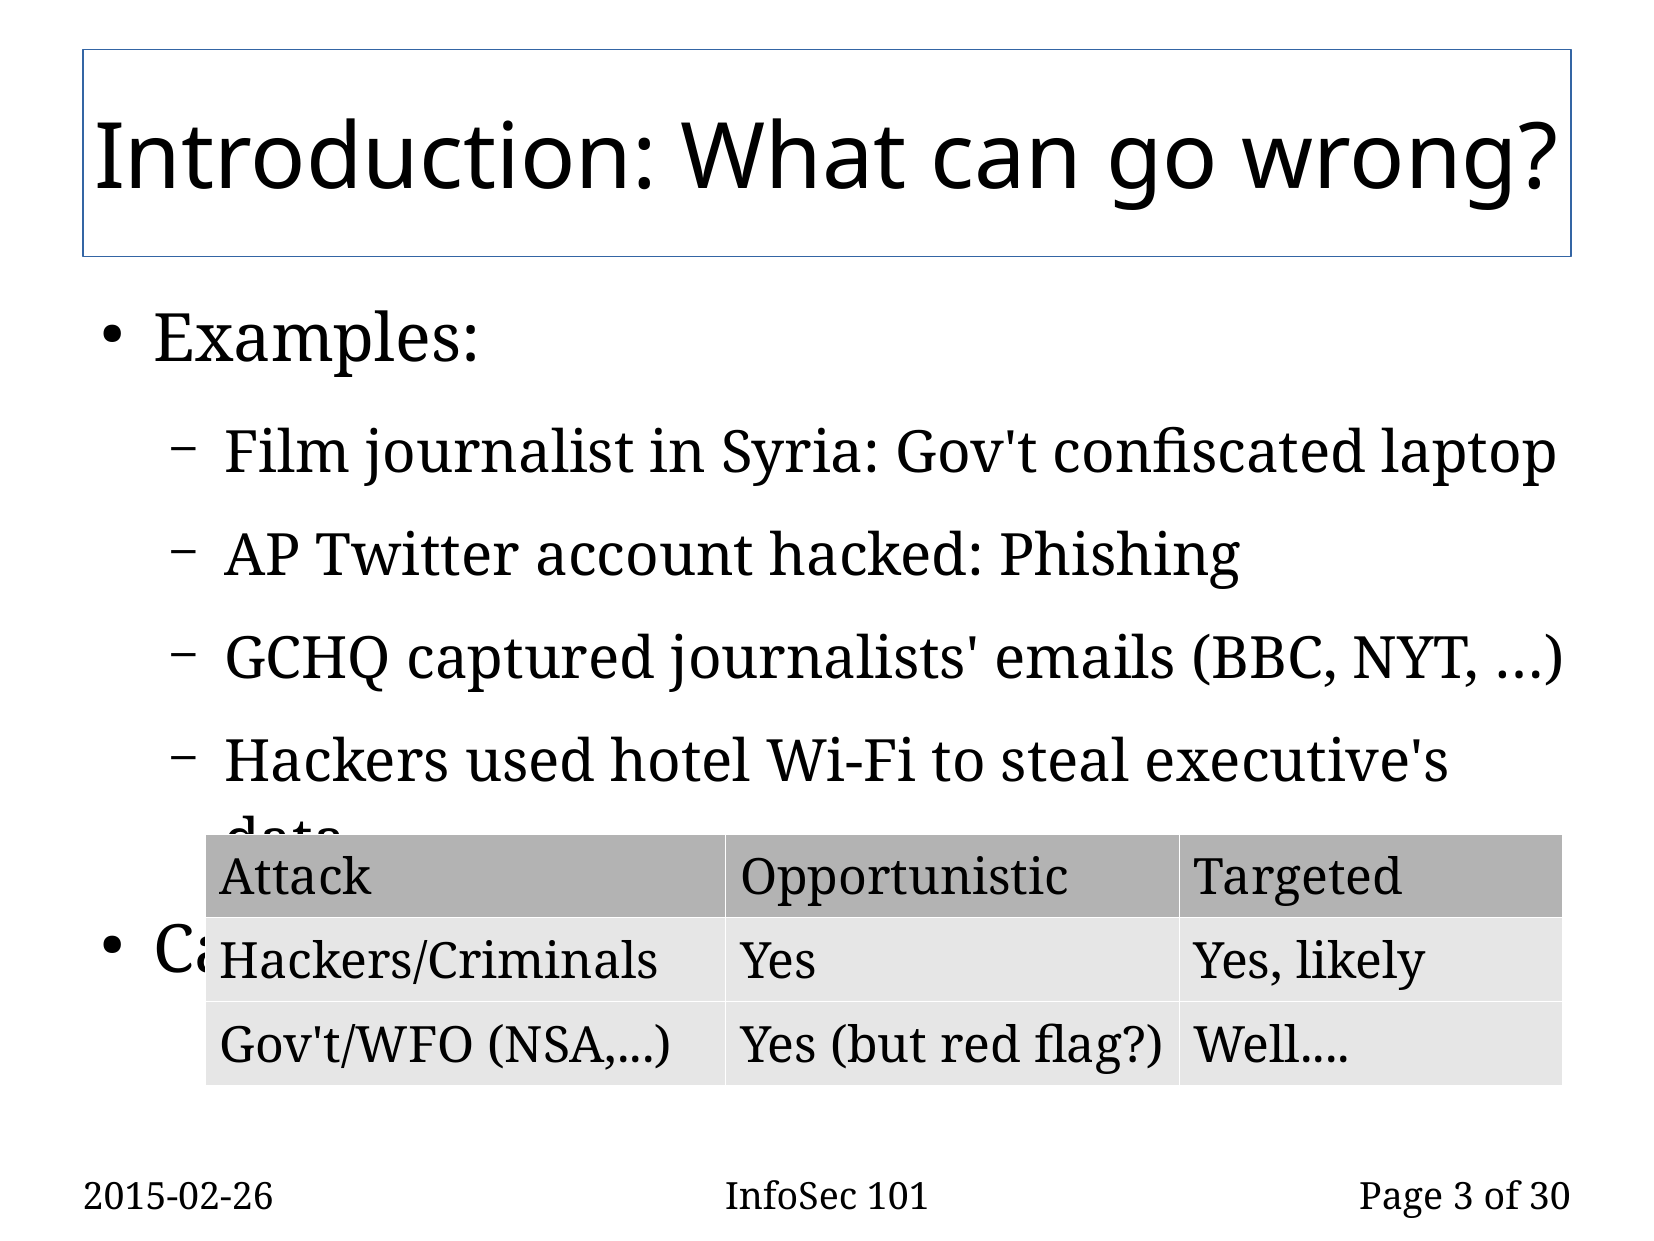

Introduction: What can go wrong?
# Examples:
Film journalist in Syria: Gov't confiscated laptop
AP Twitter account hacked: Phishing
GCHQ captured journalists' emails (BBC, NYT, …)
Hackers used hotel Wi-Fi to steal executive's data
Can our recommendations protect you?
| Attack | Opportunistic | Targeted |
| --- | --- | --- |
| Hackers/Criminals | Yes | Yes, likely |
| Gov't/WFO (NSA,...) | Yes (but red flag?) | Well.... |
2015-02-26
InfoSec 101
3